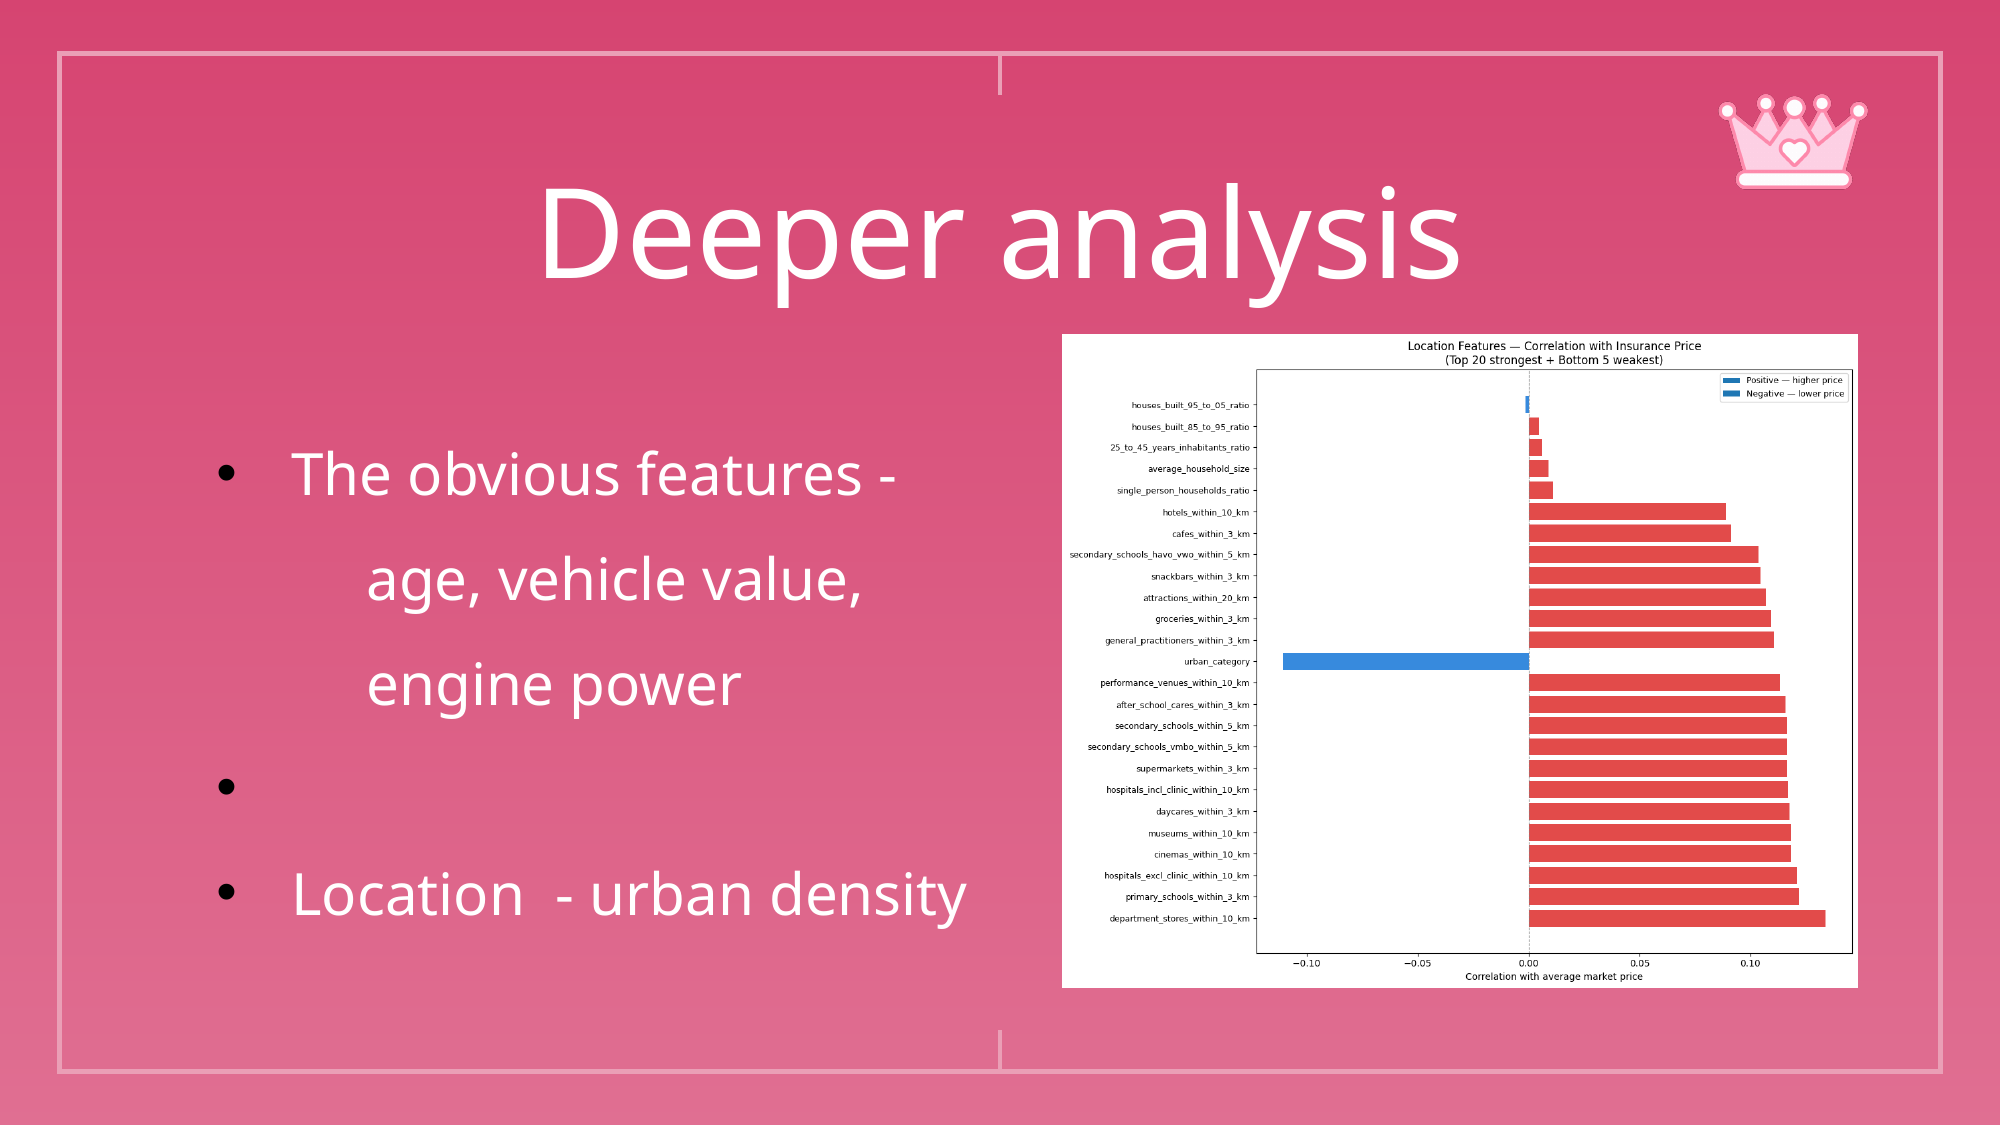

Deeper analysis
The obvious features - age, vehicle value, engine power
Location  - urban density